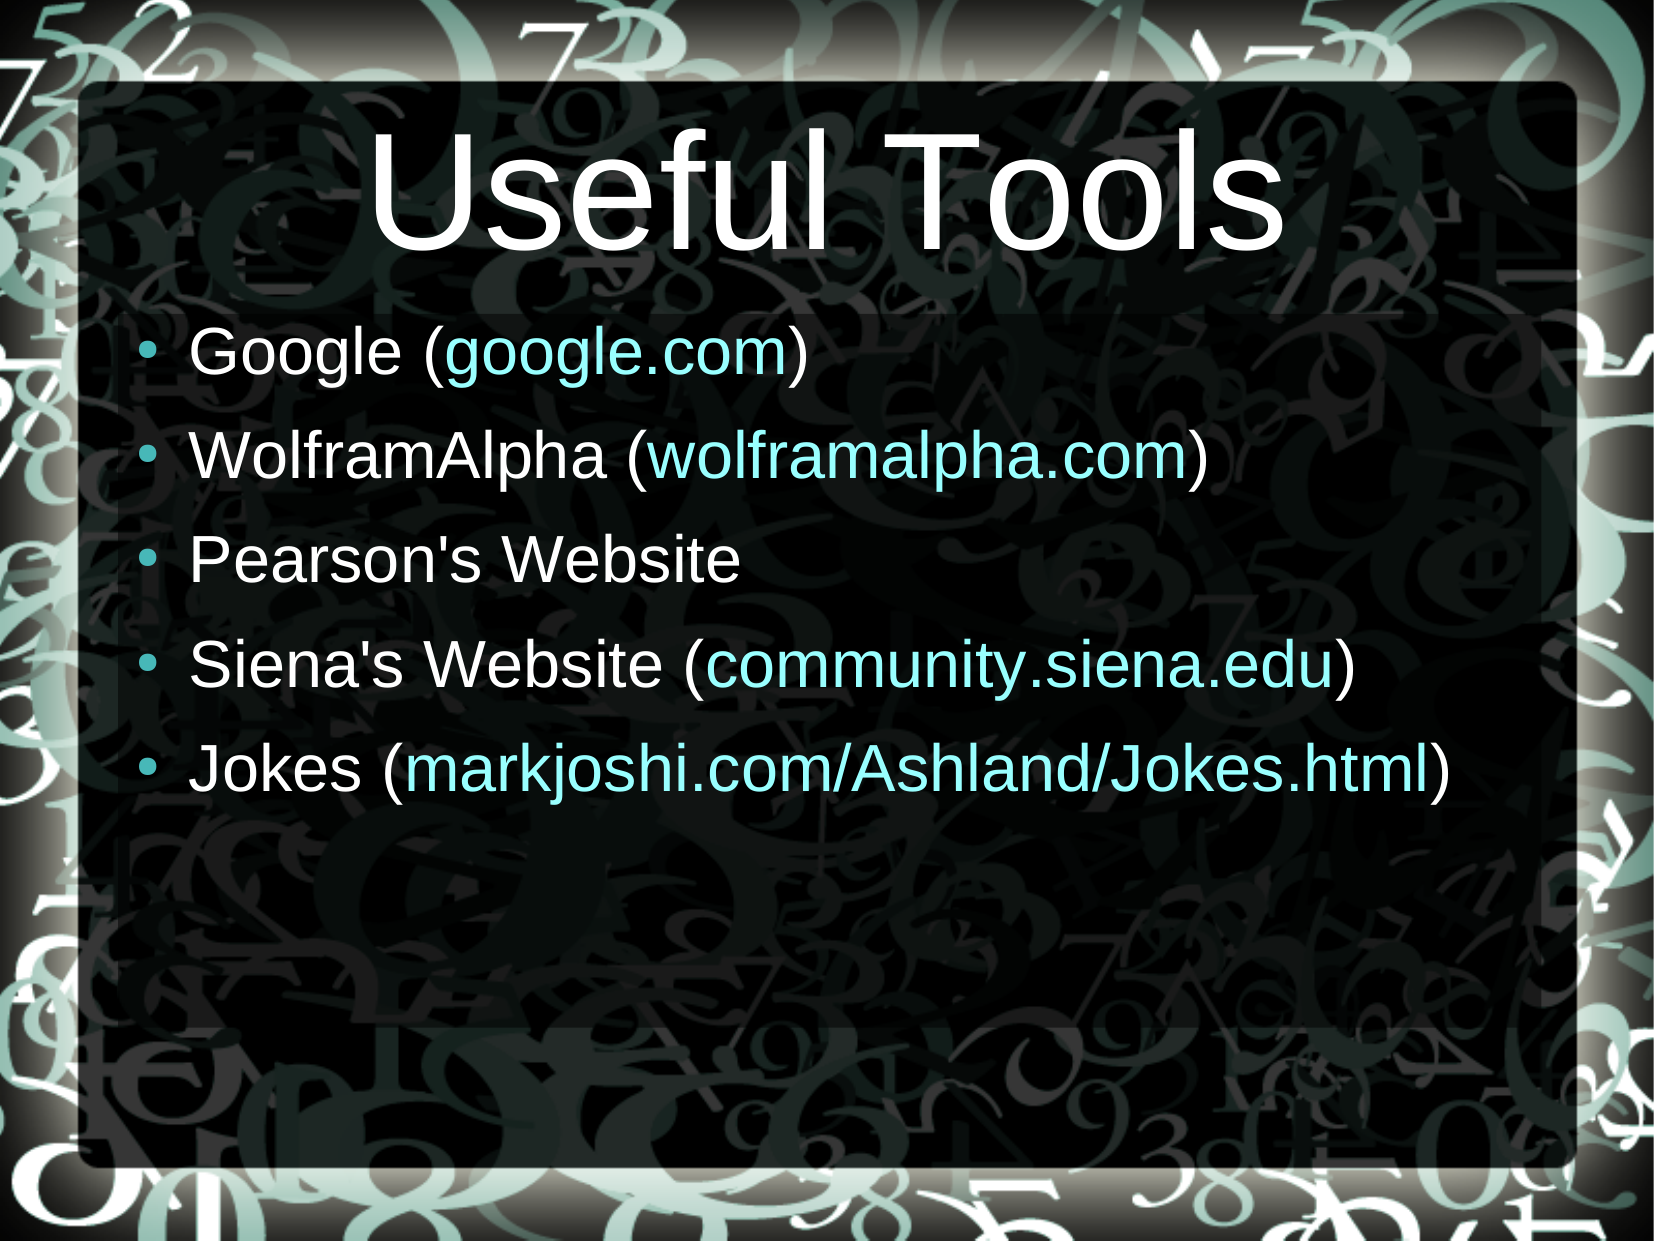

# Useful Tools
Google (google.com)
WolframAlpha (wolframalpha.com)
Pearson's Website
Siena's Website (community.siena.edu)
Jokes (markjoshi.com/Ashland/Jokes.html)